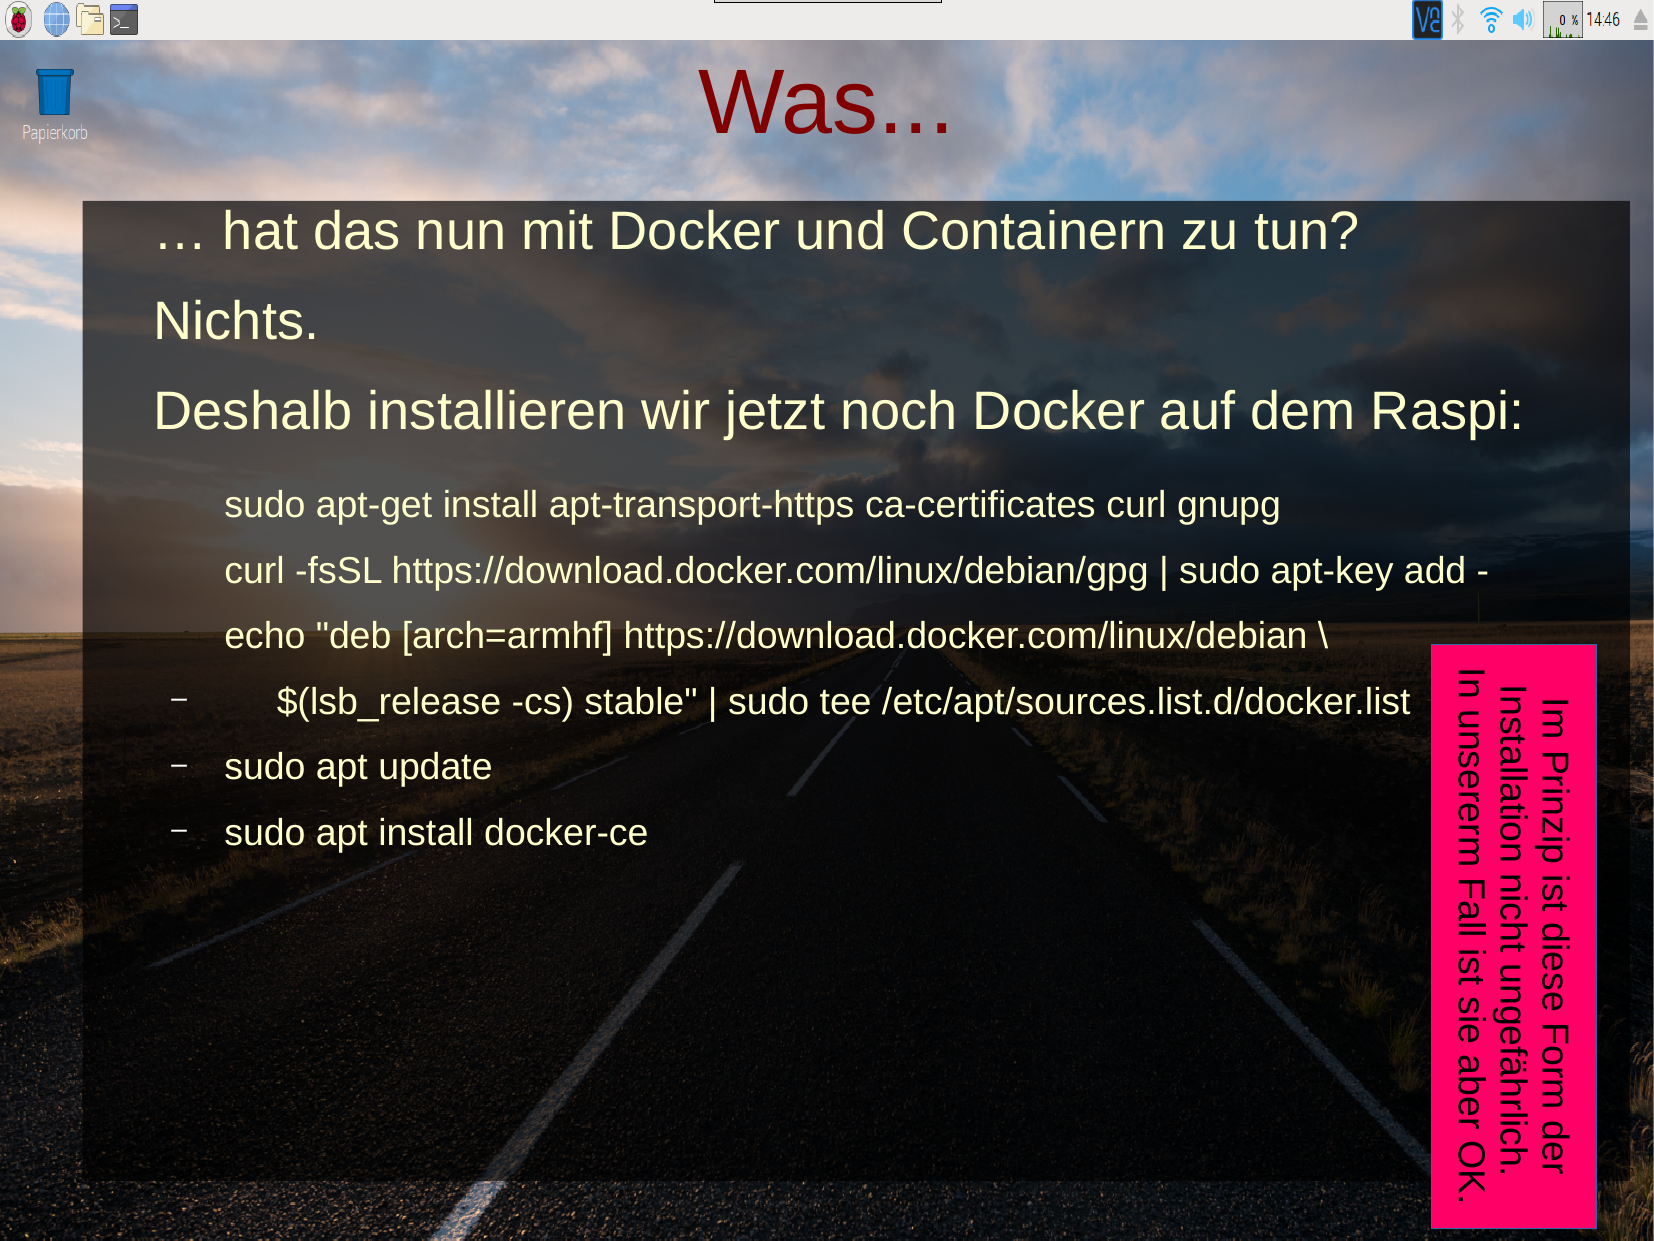

# Was...
… hat das nun mit Docker und Containern zu tun?
Nichts.
Deshalb installieren wir jetzt noch Docker auf dem Raspi:
sudo apt-get install apt-transport-https ca-certificates curl gnupg
curl -fsSL https://download.docker.com/linux/debian/gpg | sudo apt-key add -
echo "deb [arch=armhf] https://download.docker.com/linux/debian \
 $(lsb_release -cs) stable" | sudo tee /etc/apt/sources.list.d/docker.list
sudo apt update
sudo apt install docker-ce
Im Prinzip ist diese Form der
Installation nicht ungefährlich.
In unsererm Fall ist sie aber OK.
29